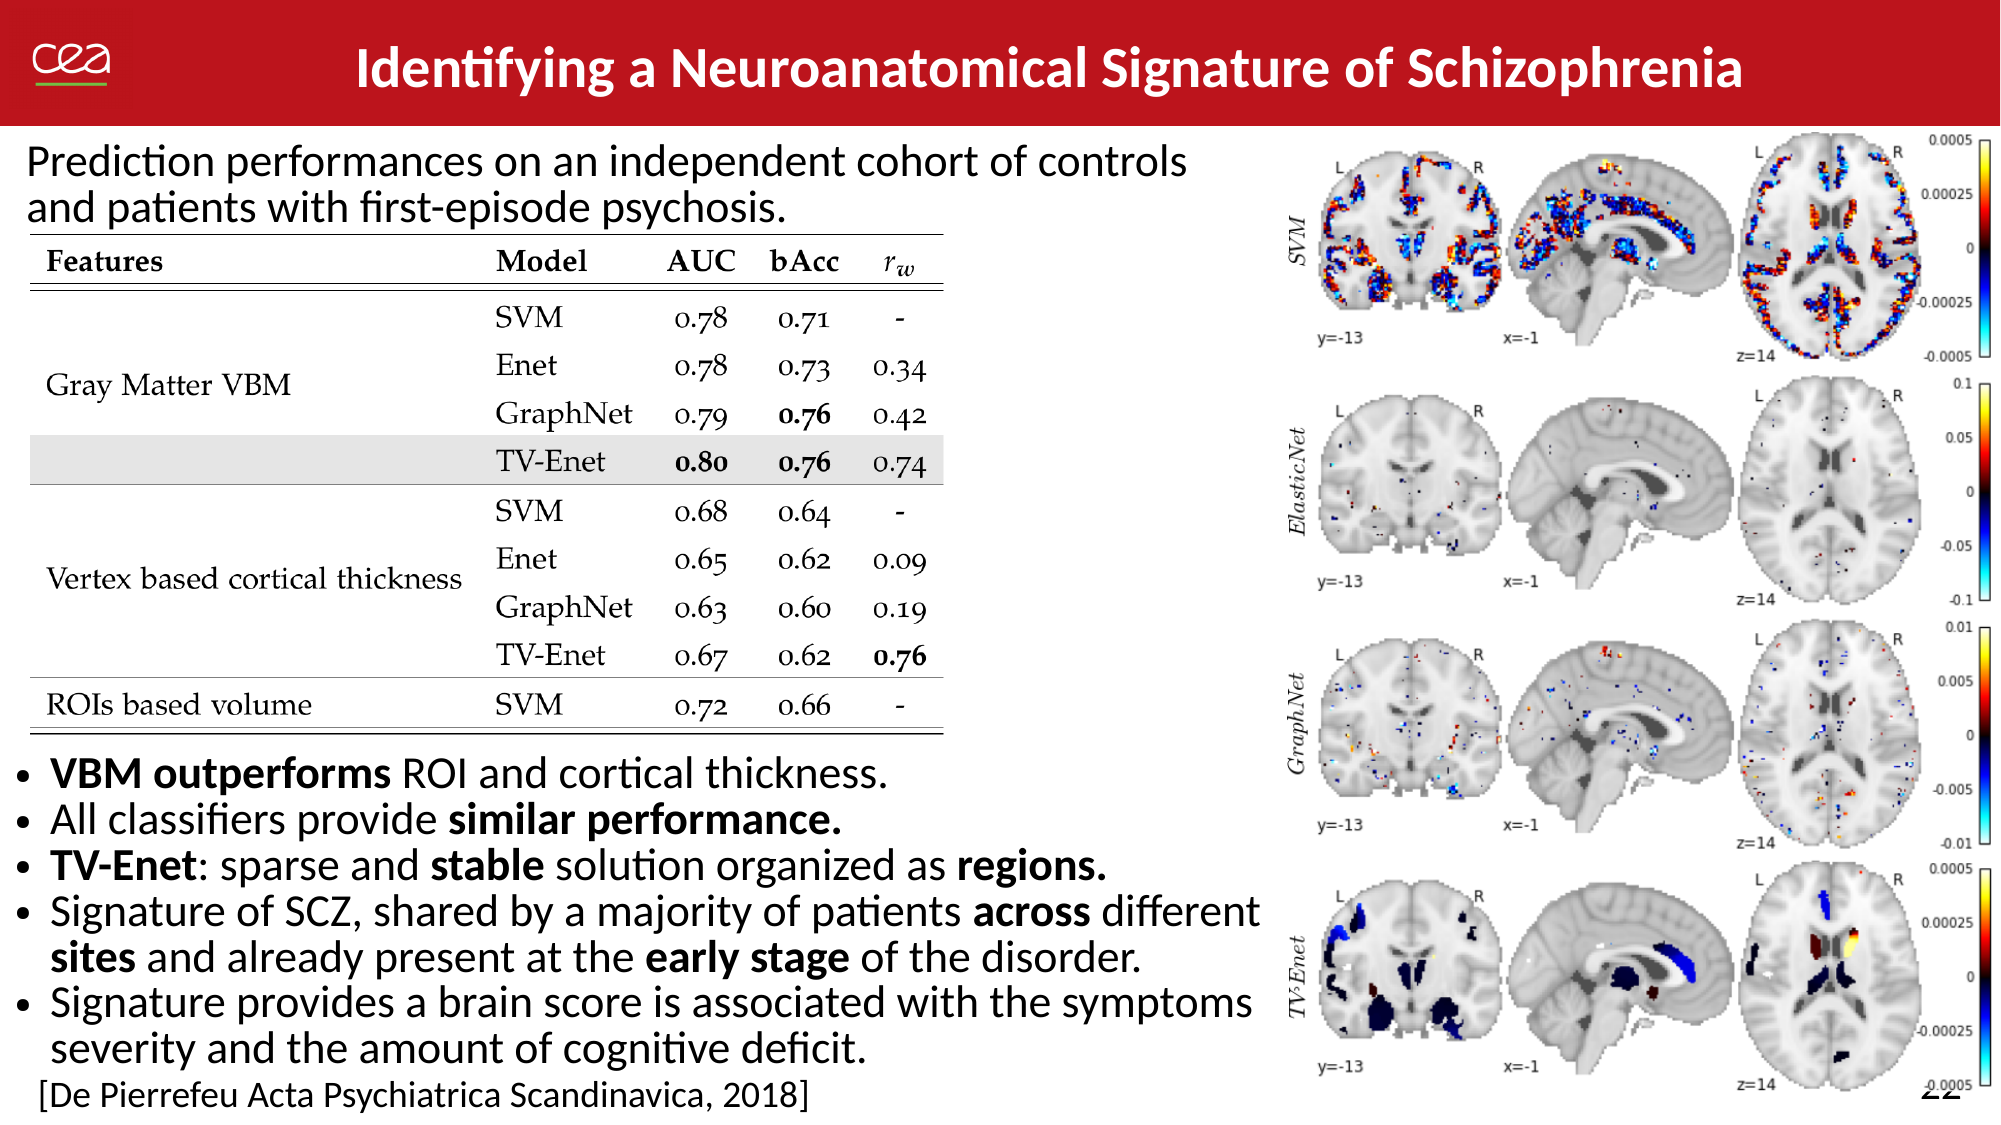

Identifying a Neuroanatomical Signature of Schizophrenia
Prediction performances on an independent cohort of controls and patients with first-episode psychosis.
VBM outperforms ROI and cortical thickness.
All classifiers provide similar performance.
TV-Enet: sparse and stable solution organized as regions.
Signature of SCZ, shared by a majority of patients across different sites and already present at the early stage of the disorder.
Signature provides a brain score is associated with the symptoms severity and the amount of cognitive deficit.
[De Pierrefeu Acta Psychiatrica Scandinavica, 2018]